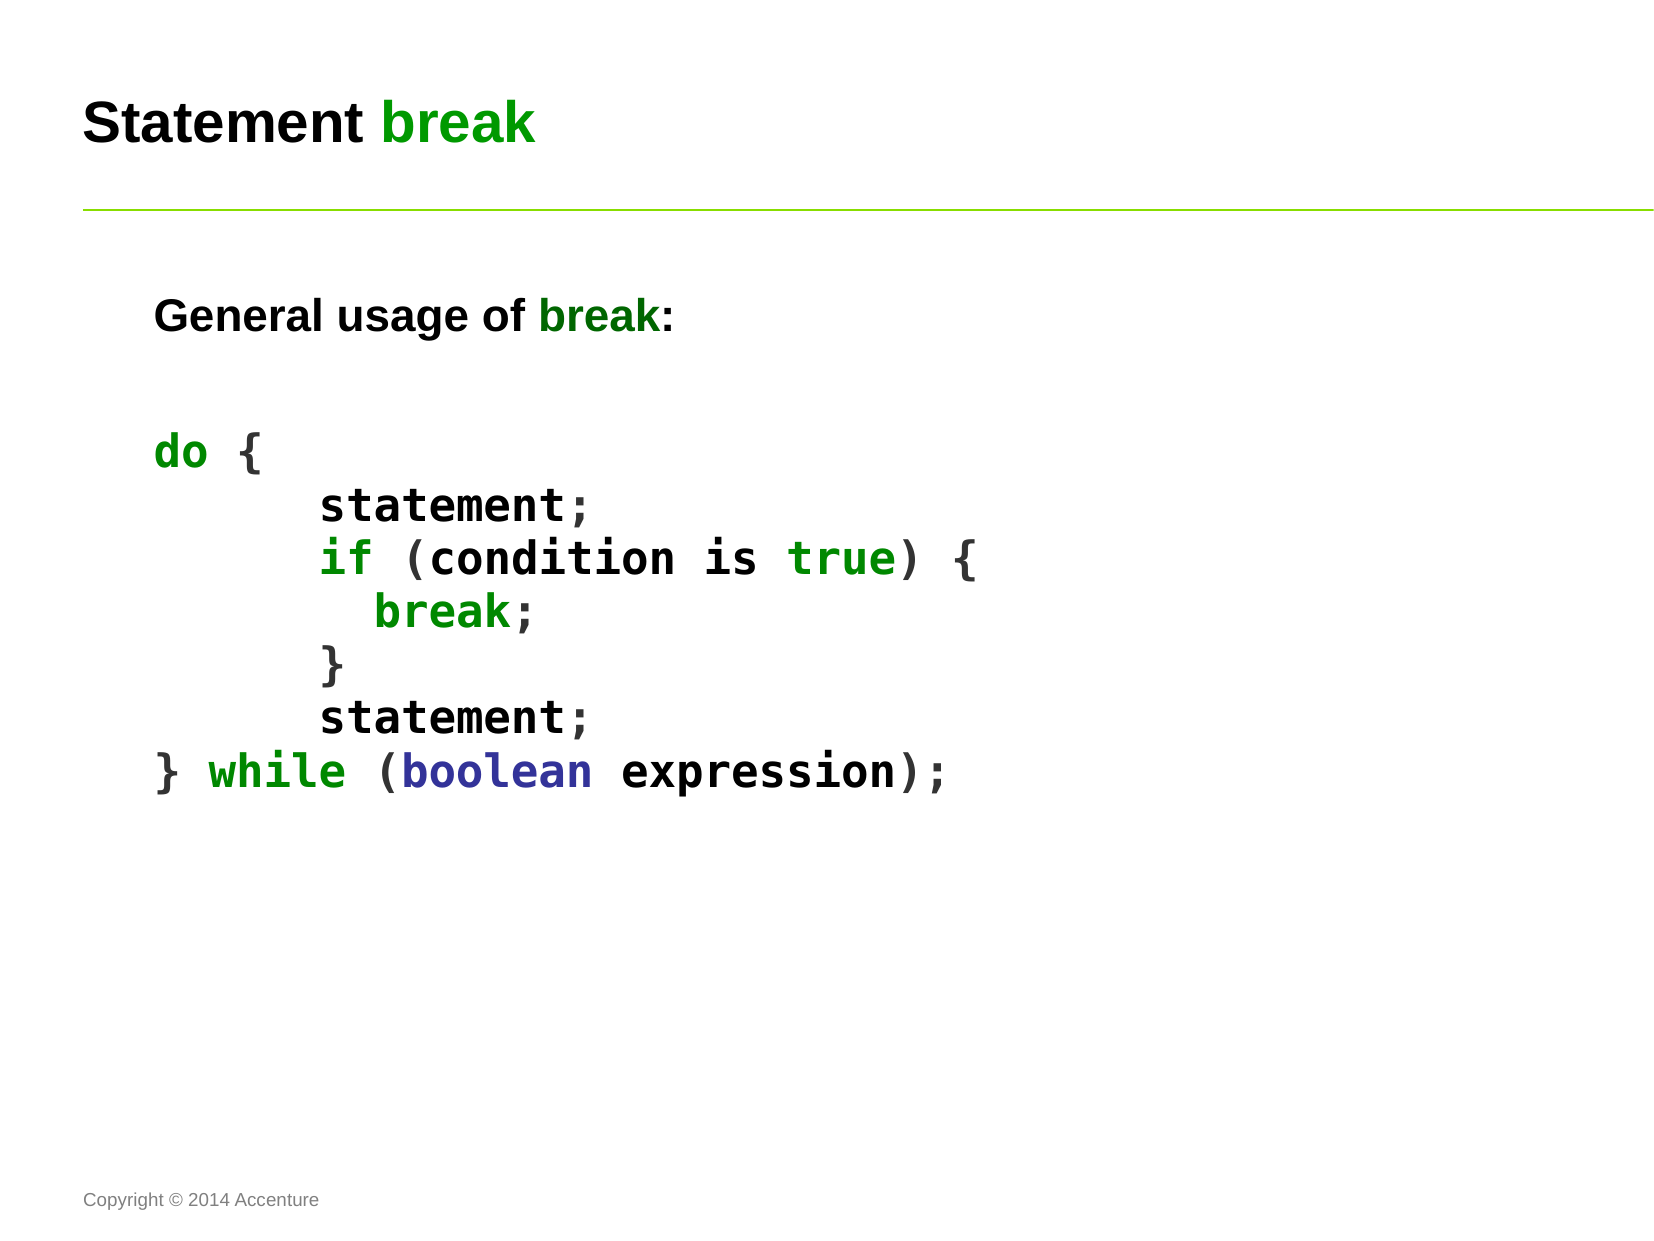

# Statement break
General usage of break:
do {
 statement;
 if (condition is true) {
 break;
 }
 statement;
} while (boolean expression);